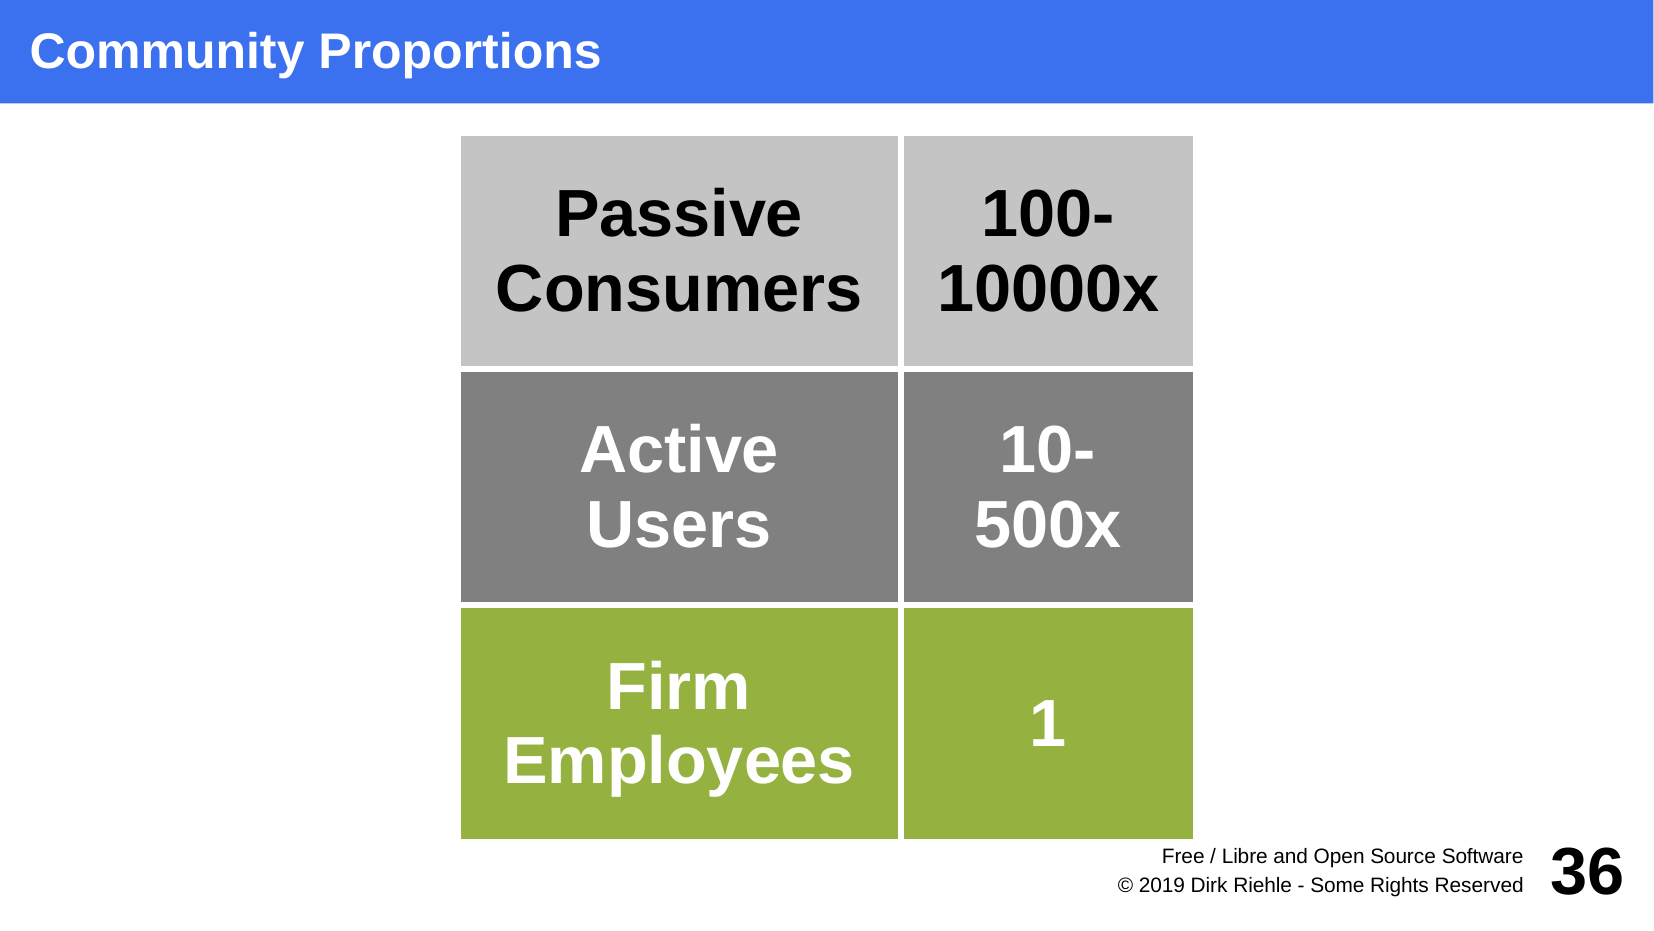

# Community Proportions
Passive
Consumers
100-
10000x
Active
Users
10-
500x
Firm
Employees
1
Free / Libre and Open Source Software
36
© 2019 Dirk Riehle - Some Rights Reserved